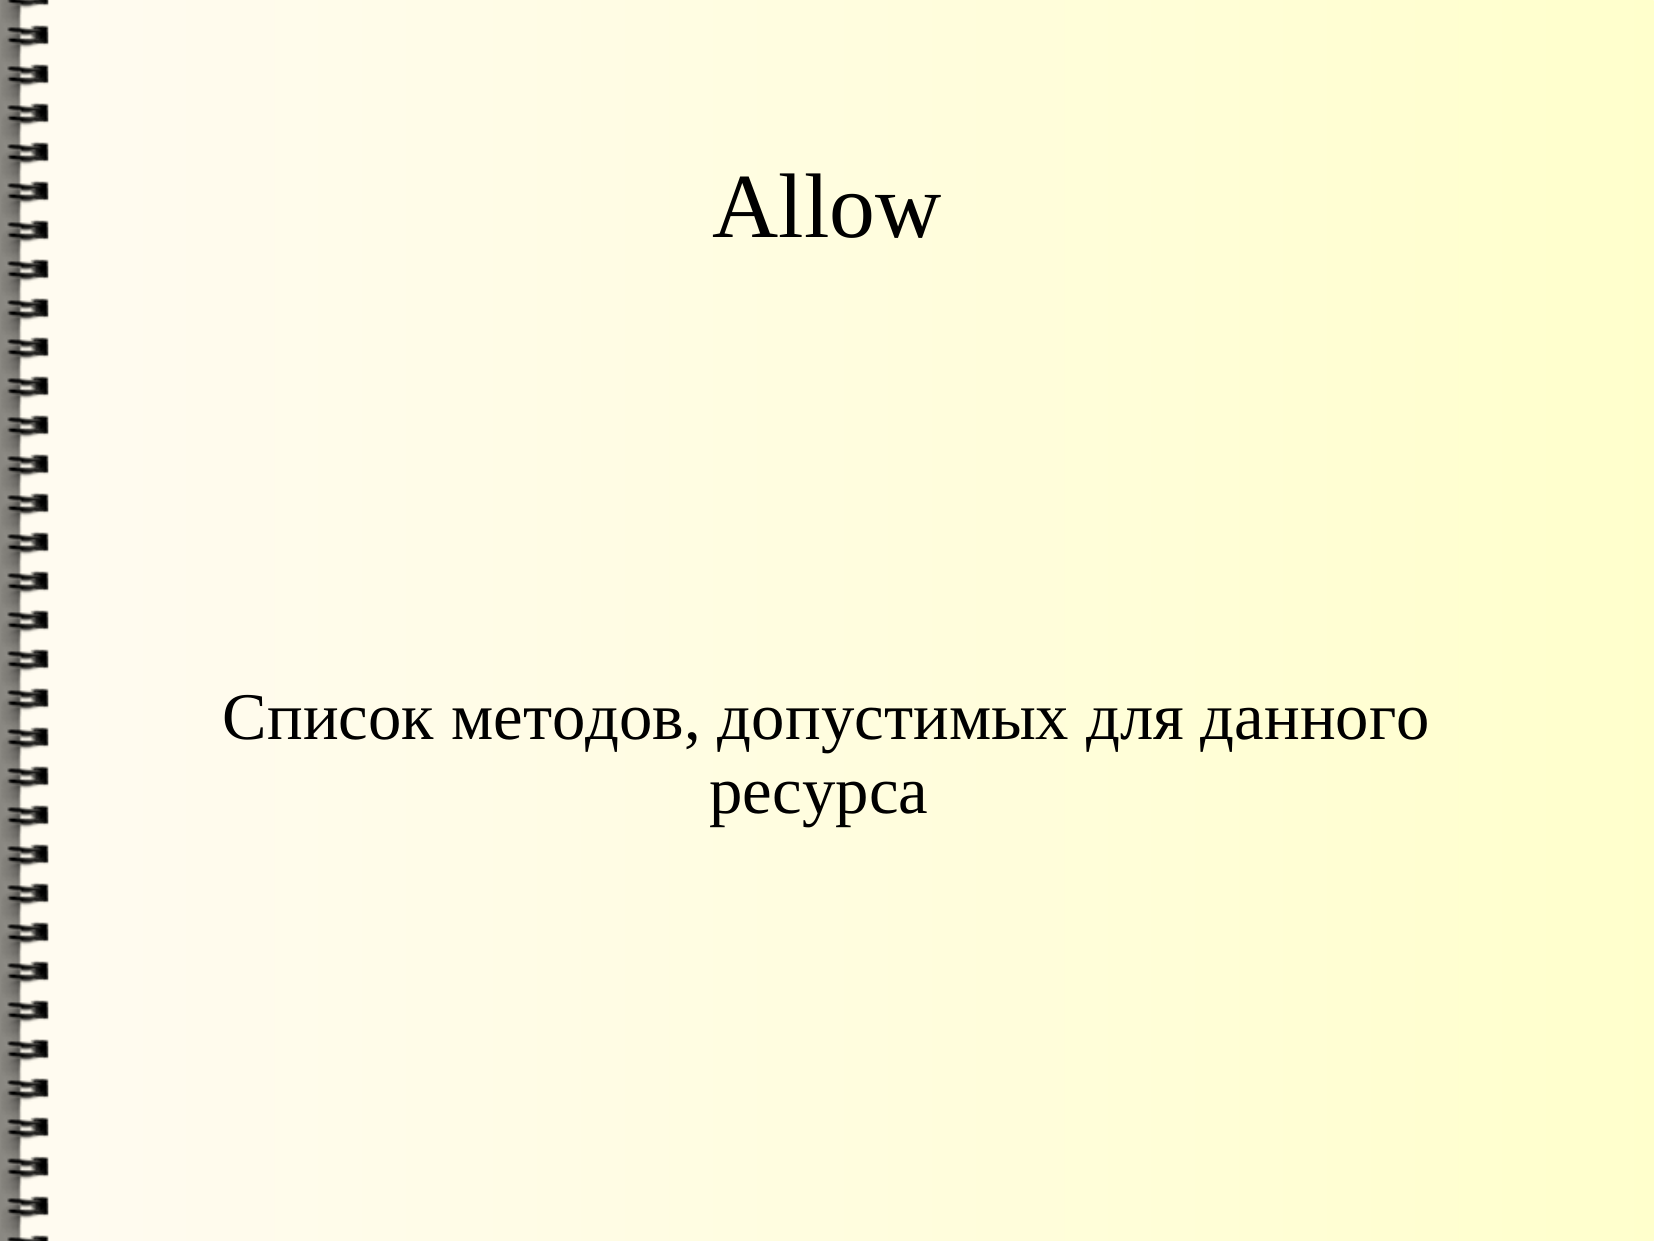

# Allow
Список методов, допустимых для данного ресурса